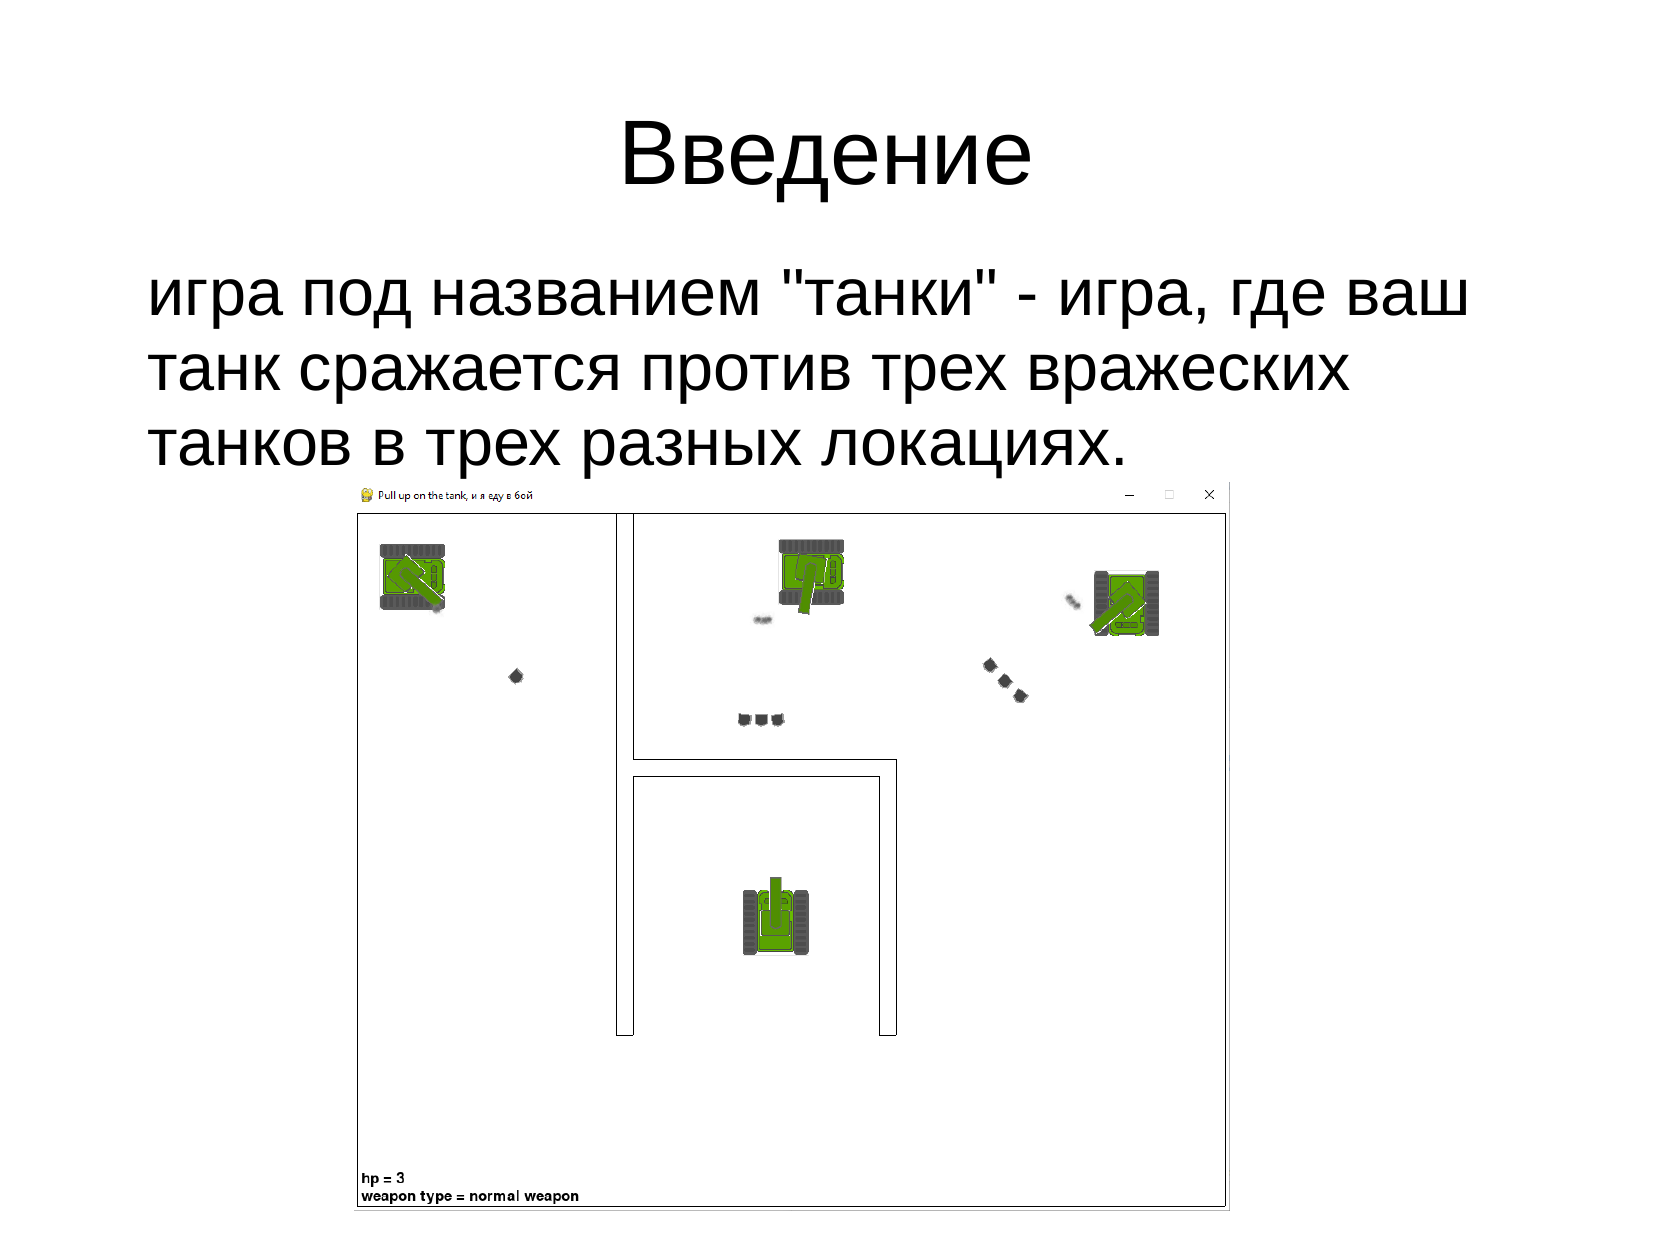

# Введение
игра под названием "танки" - игра, где ваш танк сражается против трех вражеских танков в трех разных локациях.